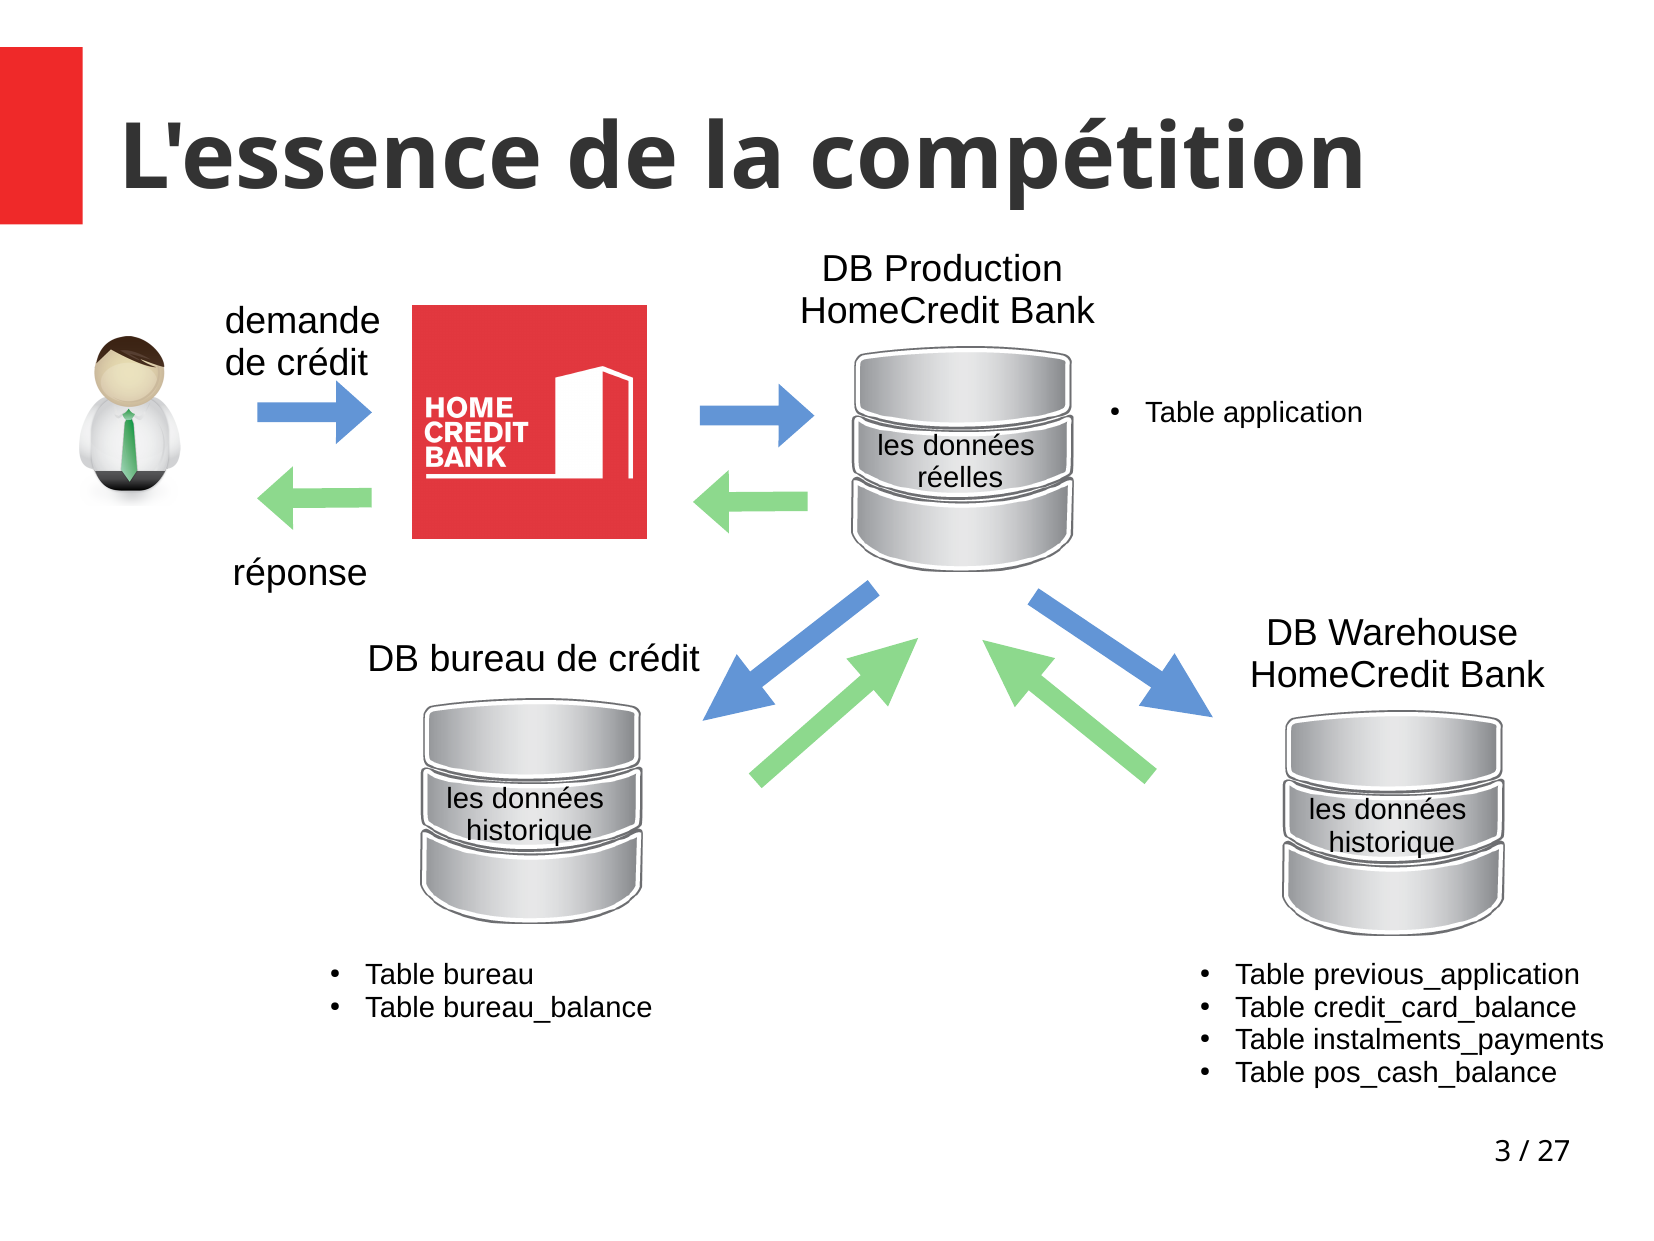

# L'essence de la compétition
DB Production
HomeCredit Bank
demande
de crédit
Table application
les données
réelles
réponse
DB Warehouse
HomeCredit Bank
DB bureau de crédit
les données
historique
les données
historique
Table bureau
Table bureau_balance
Table previous_application
Table credit_card_balance
Table instalments_payments
Table pos_cash_balance
3